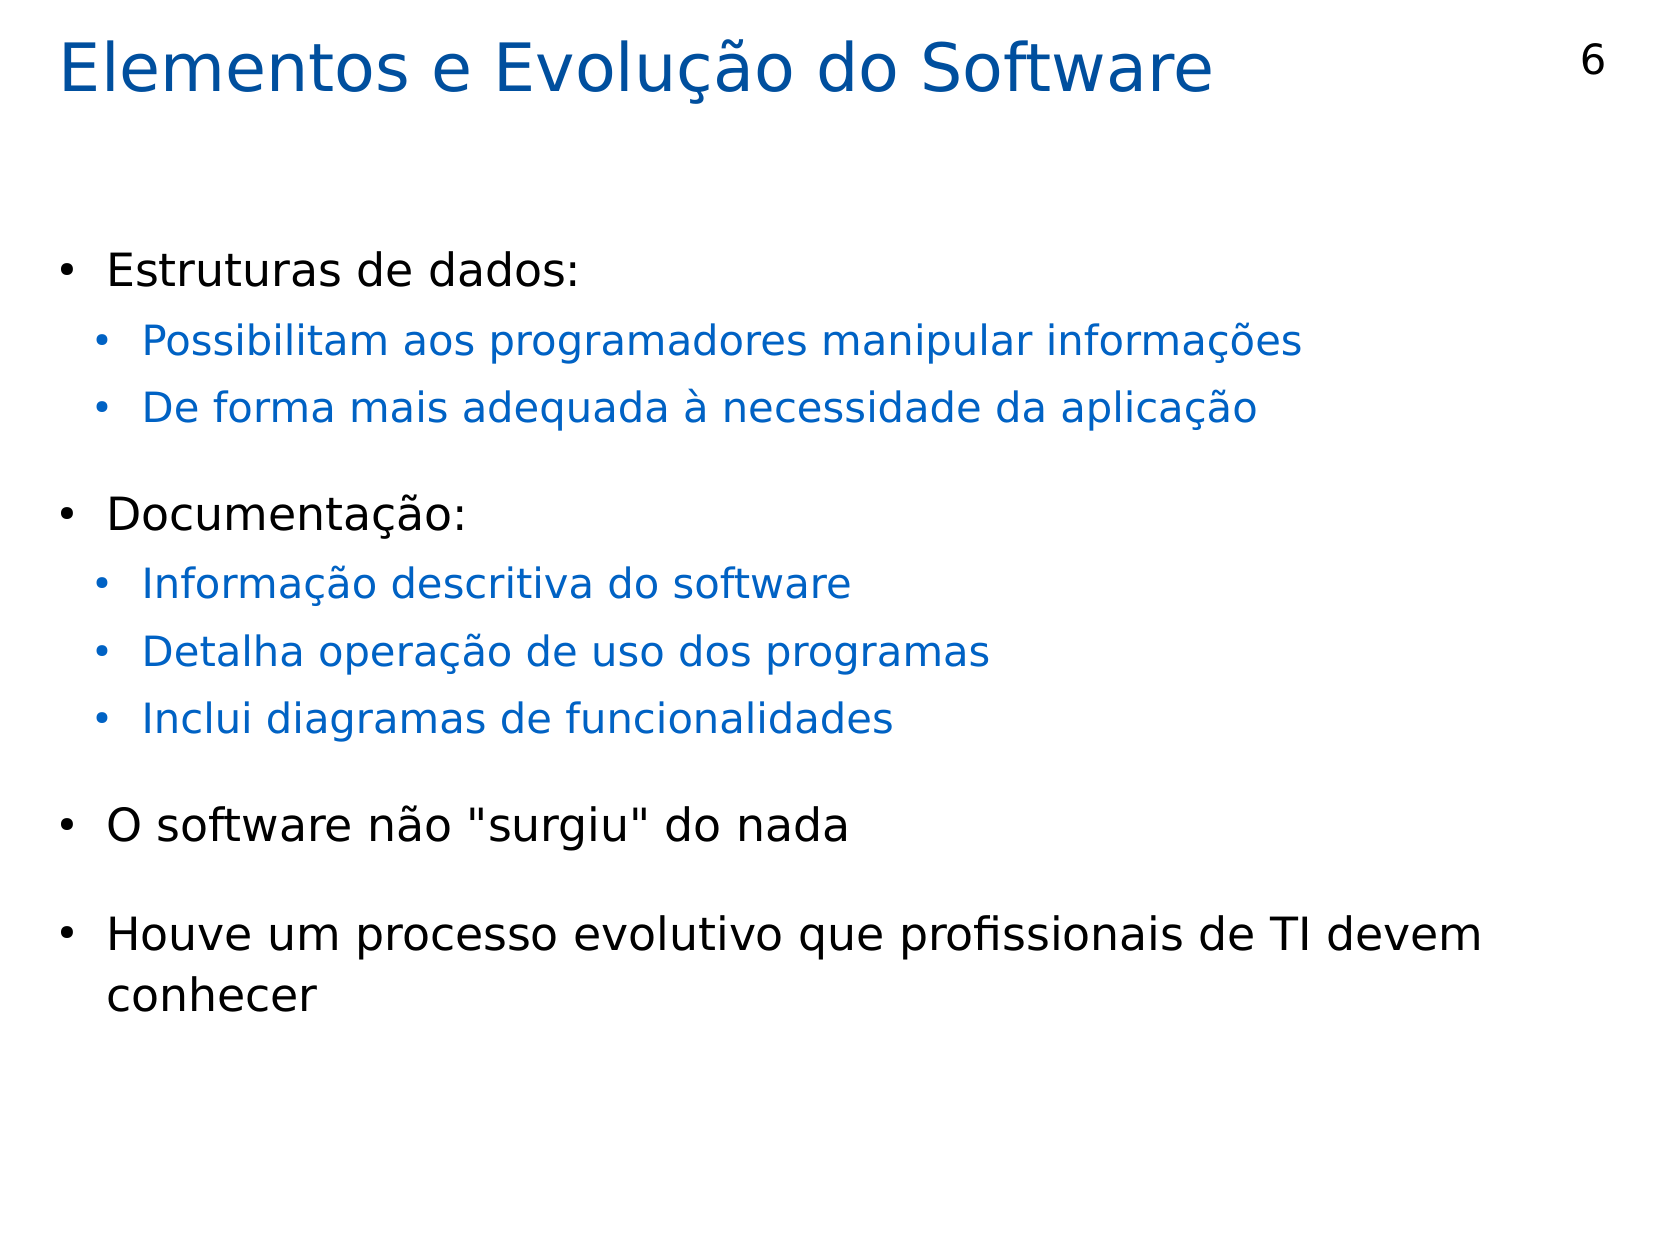

# Elementos e Evolução do Software
6
Estruturas de dados:
Possibilitam aos programadores manipular informações
De forma mais adequada à necessidade da aplicação
Documentação:
Informação descritiva do software
Detalha operação de uso dos programas
Inclui diagramas de funcionalidades
O software não "surgiu" do nada
Houve um processo evolutivo que profissionais de TI devem conhecer